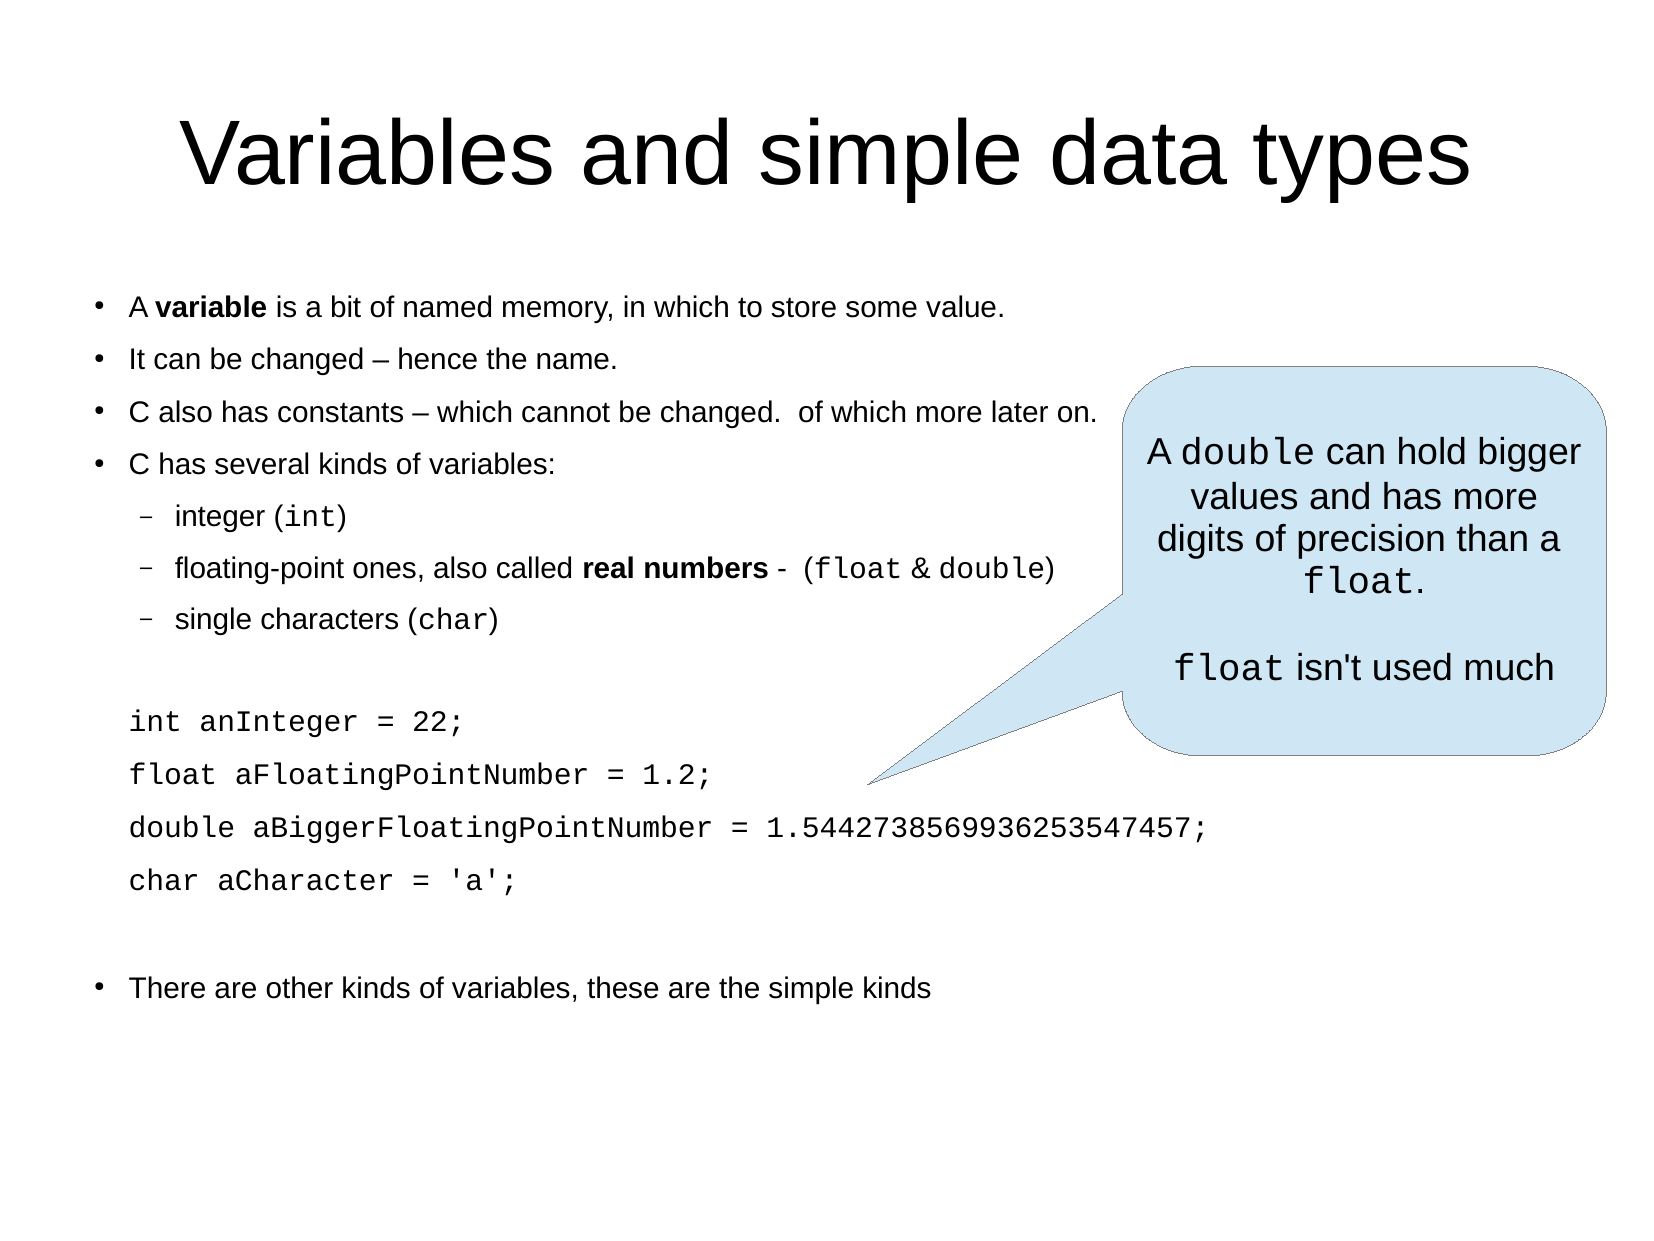

# Variables and simple data types
A variable is a bit of named memory, in which to store some value.
It can be changed – hence the name.
C also has constants – which cannot be changed. of which more later on.
C has several kinds of variables:
integer (int)
floating-point ones, also called real numbers - (float & double)
single characters (char)
int anInteger = 22;
float aFloatingPointNumber = 1.2;
double aBiggerFloatingPointNumber = 1.5442738569936253547457;
char aCharacter = 'a';
There are other kinds of variables, these are the simple kinds
A double can hold bigger
values and has more
digits of precision than a
float.
float isn't used much